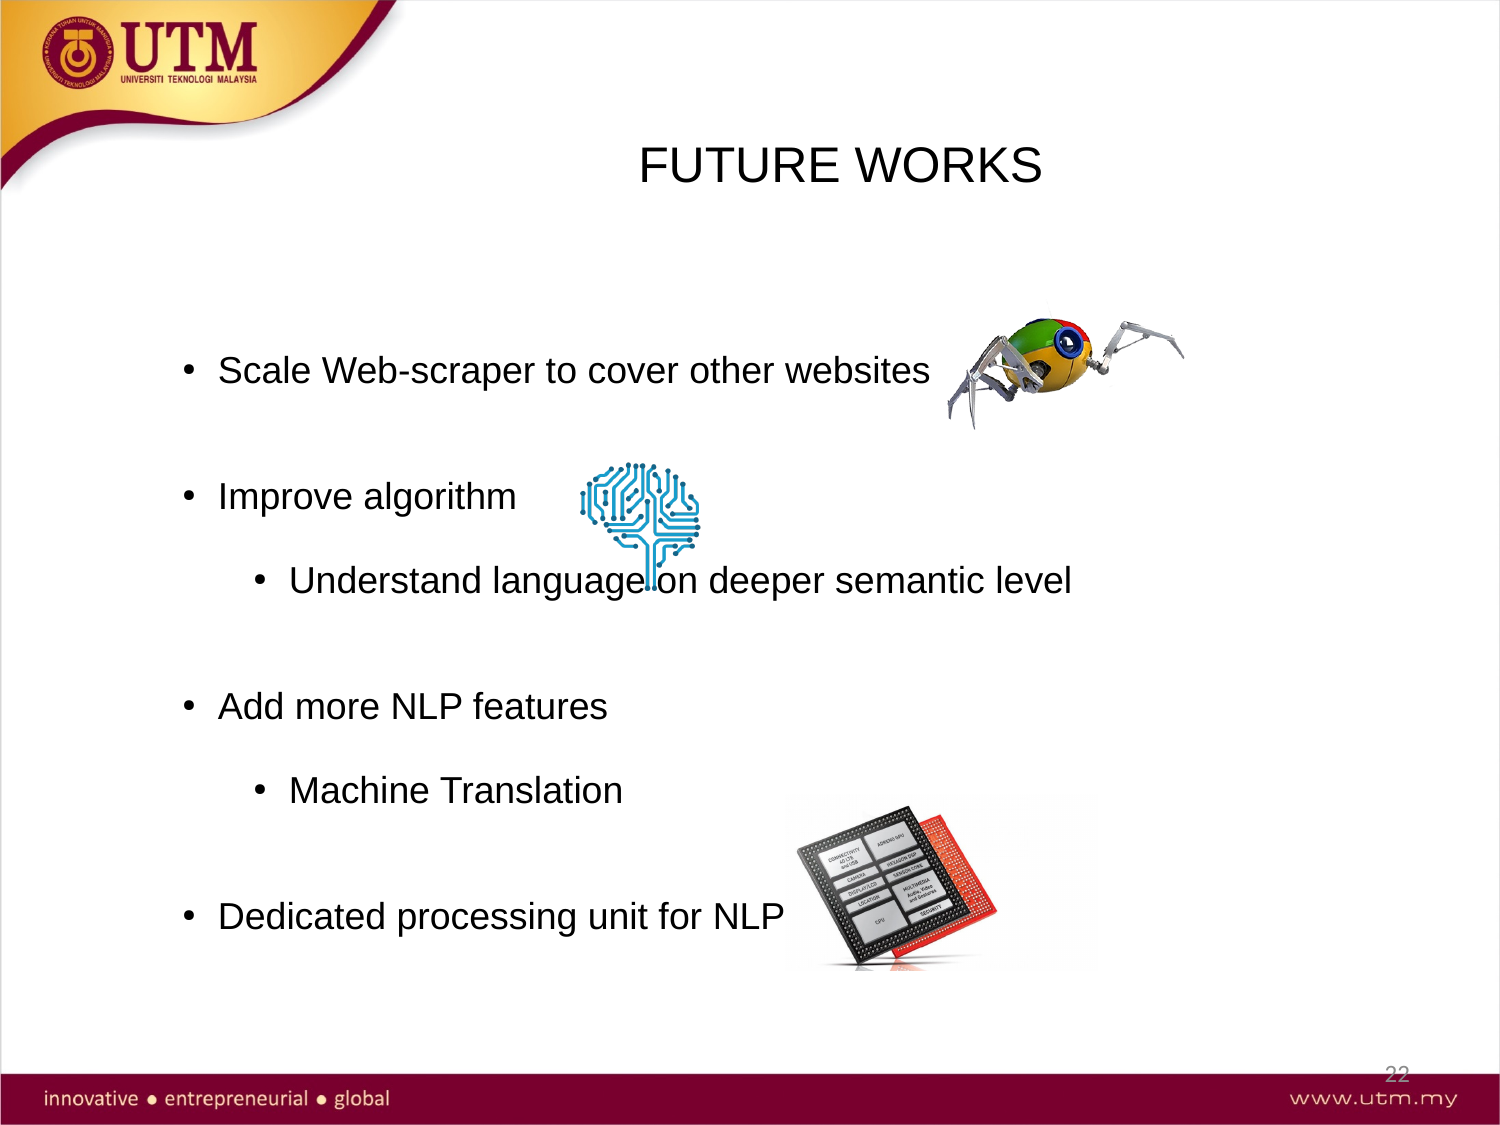

FUTURE WORKS
Scale Web-scraper to cover other websites
Improve algorithm
Understand language on deeper semantic level
Add more NLP features
Machine Translation
Dedicated processing unit for NLP
22